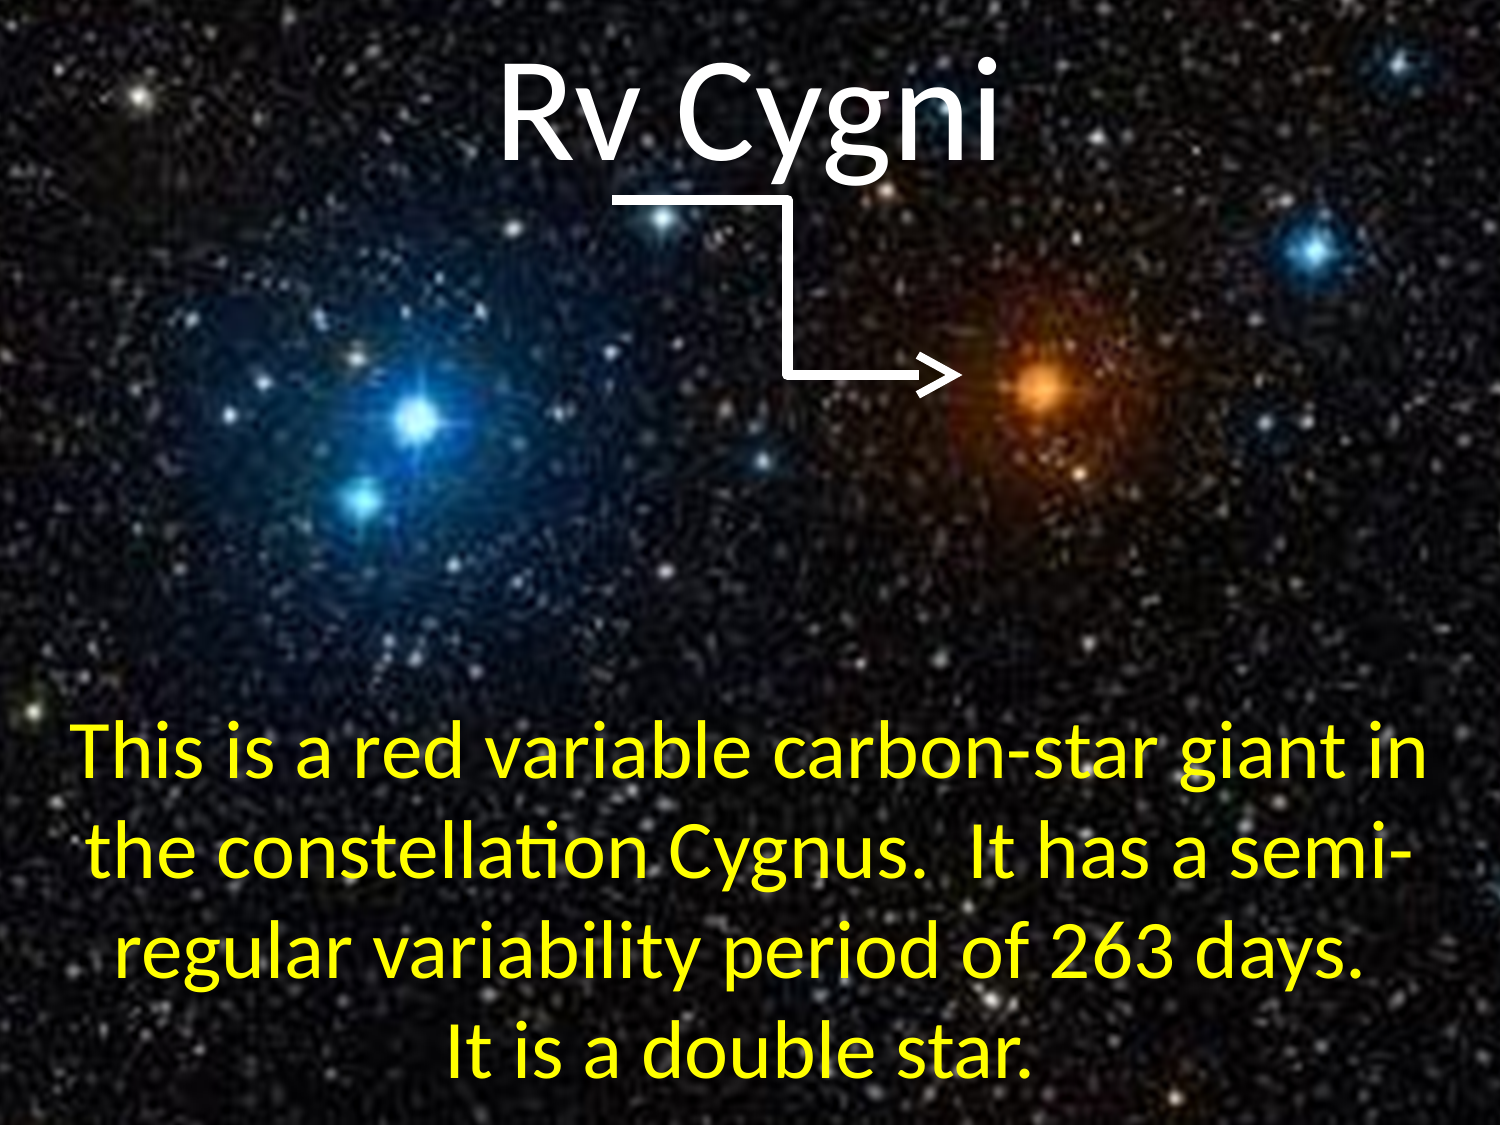

Rv Cygni
This is a red variable carbon-star giant in the constellation Cygnus. It has a semi-regular variability period of 263 days.
It is a double star.